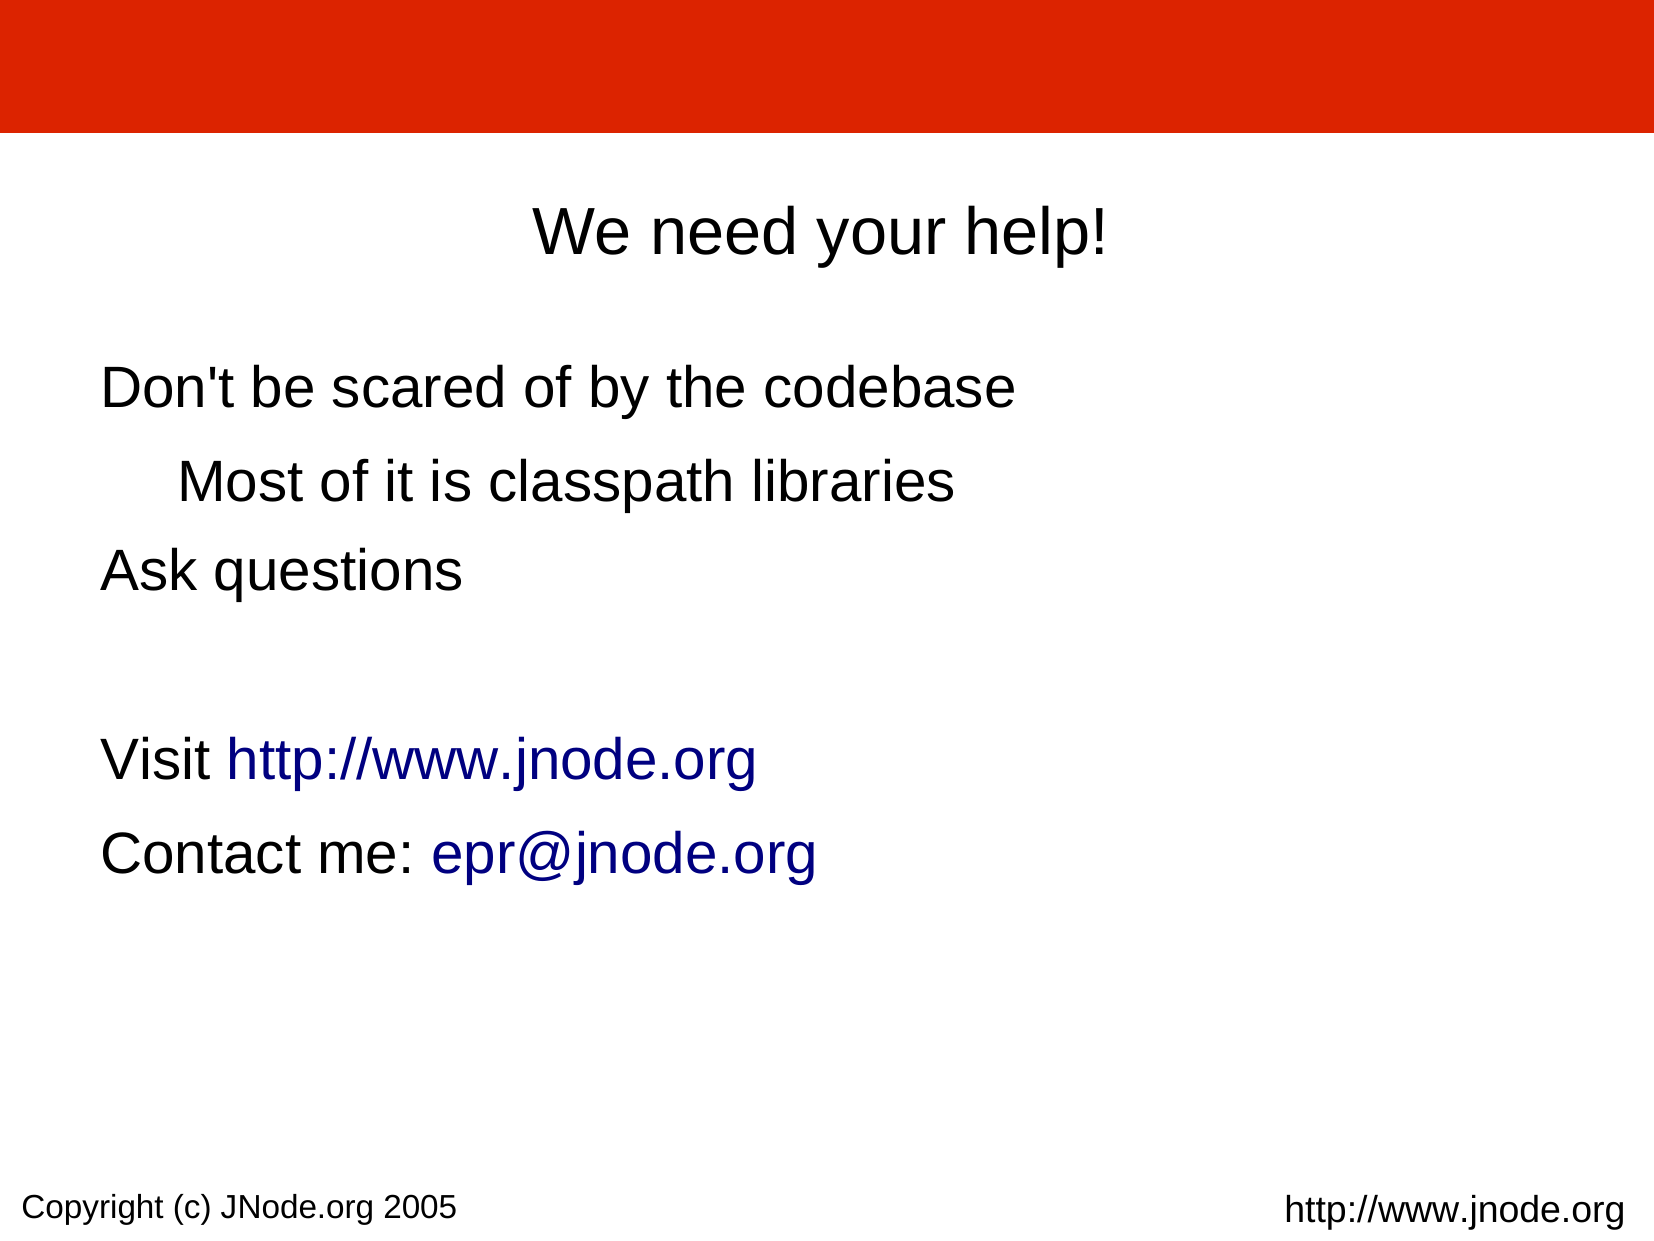

# We need your help!
Don't be scared of by the codebase
Most of it is classpath libraries
Ask questions
Visit http://www.jnode.org
Contact me: epr@jnode.org